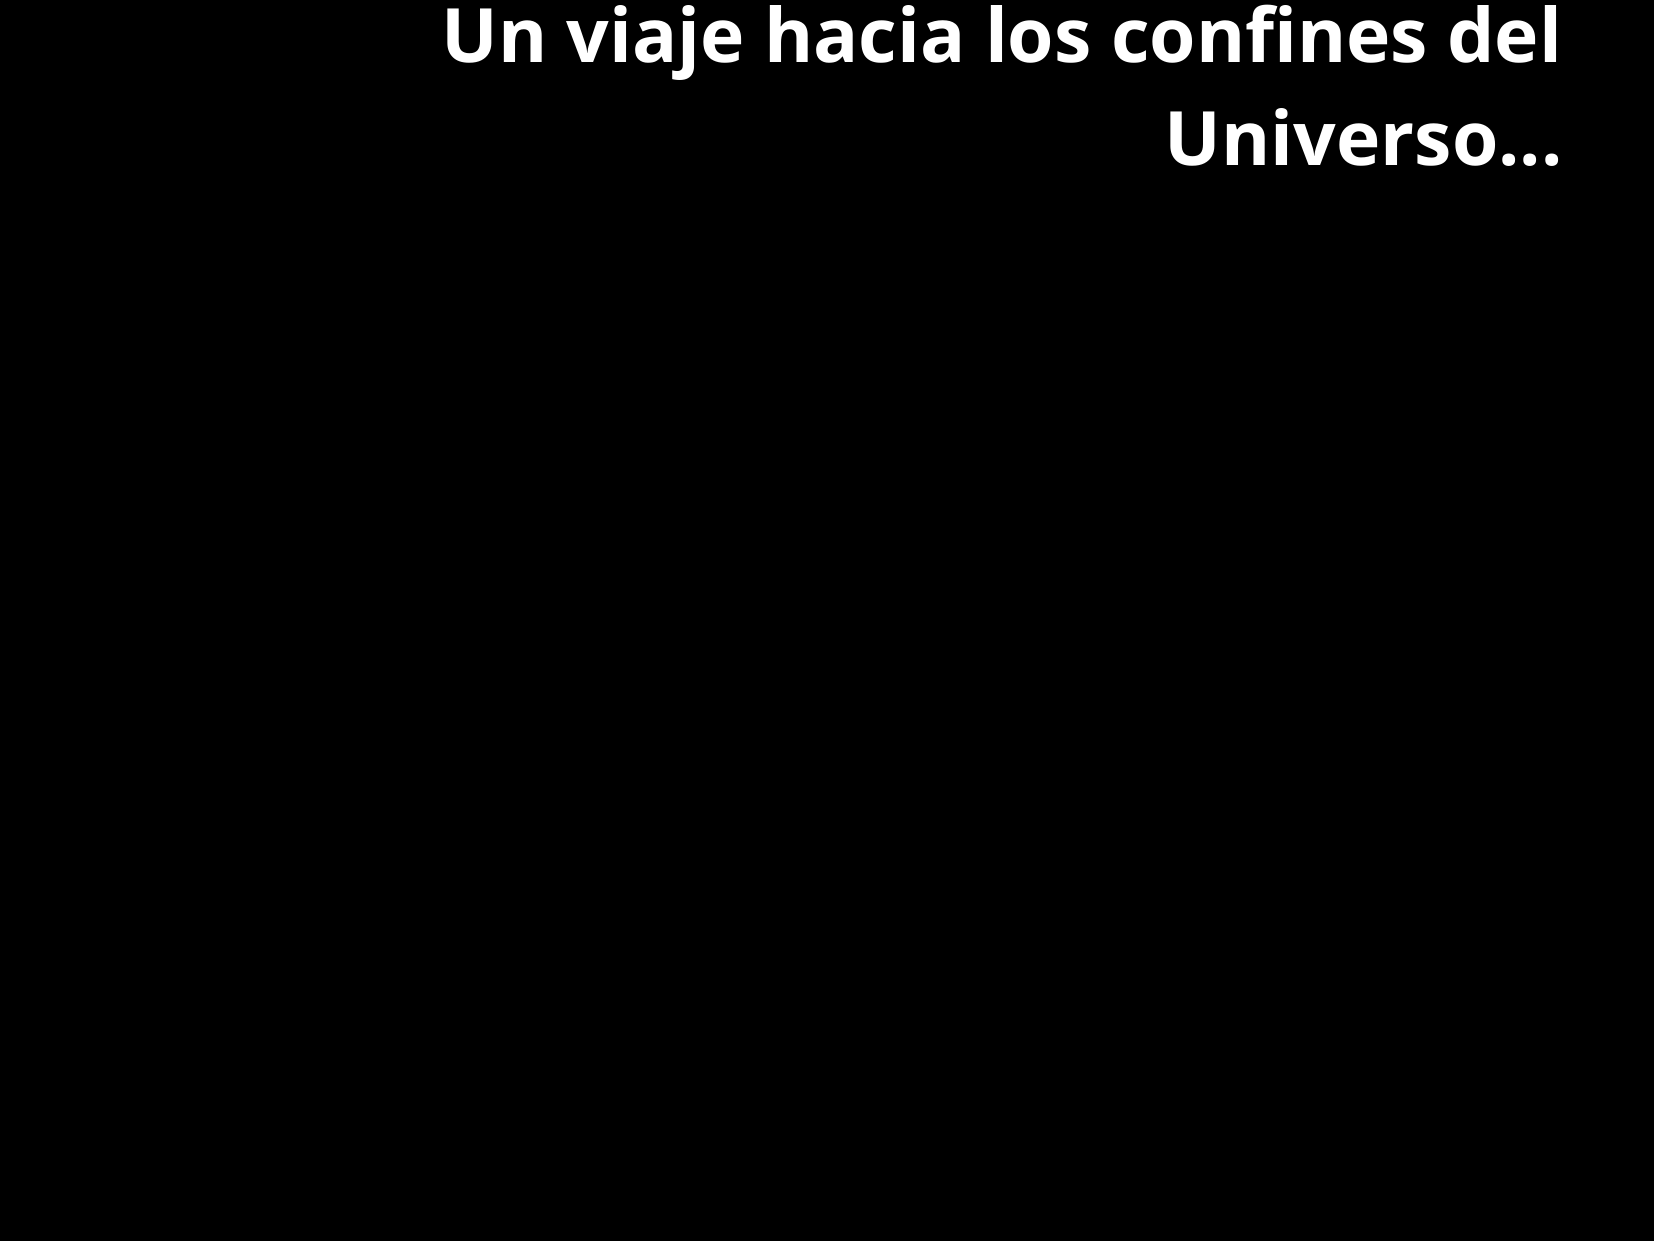

# Un viaje hacia los confines del Universo...
H. Asorey - Física IV B
44